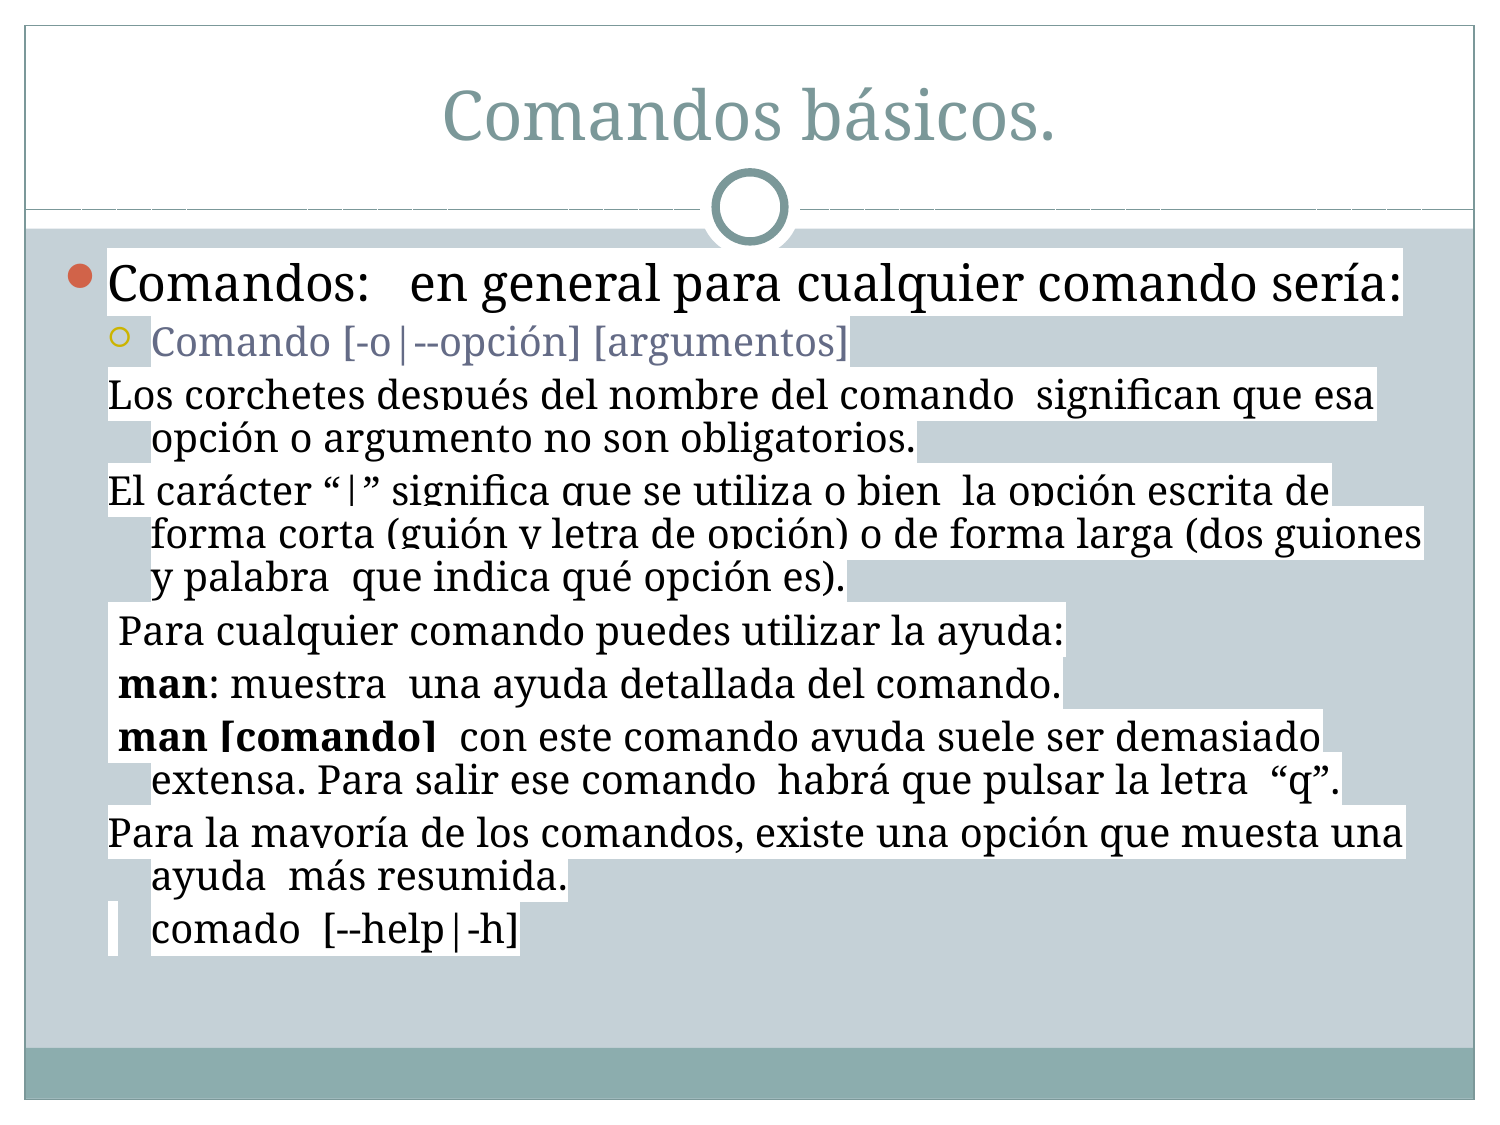

# Comandos básicos.
Comandos: en general para cualquier comando sería:
Comando [-o|--opción] [argumentos]
Los corchetes después del nombre del comando significan que esa opción o argumento no son obligatorios.
El carácter “|” significa que se utiliza o bien la opción escrita de forma corta (guión y letra de opción) o de forma larga (dos guiones y palabra que indica qué opción es).
 Para cualquier comando puedes utilizar la ayuda:
 man: muestra una ayuda detallada del comando.
 man [comando] con este comando ayuda suele ser demasiado extensa. Para salir ese comando habrá que pulsar la letra “q”.
Para la mayoría de los comandos, existe una opción que muesta una ayuda más resumida.
 		comado [--help|-h]